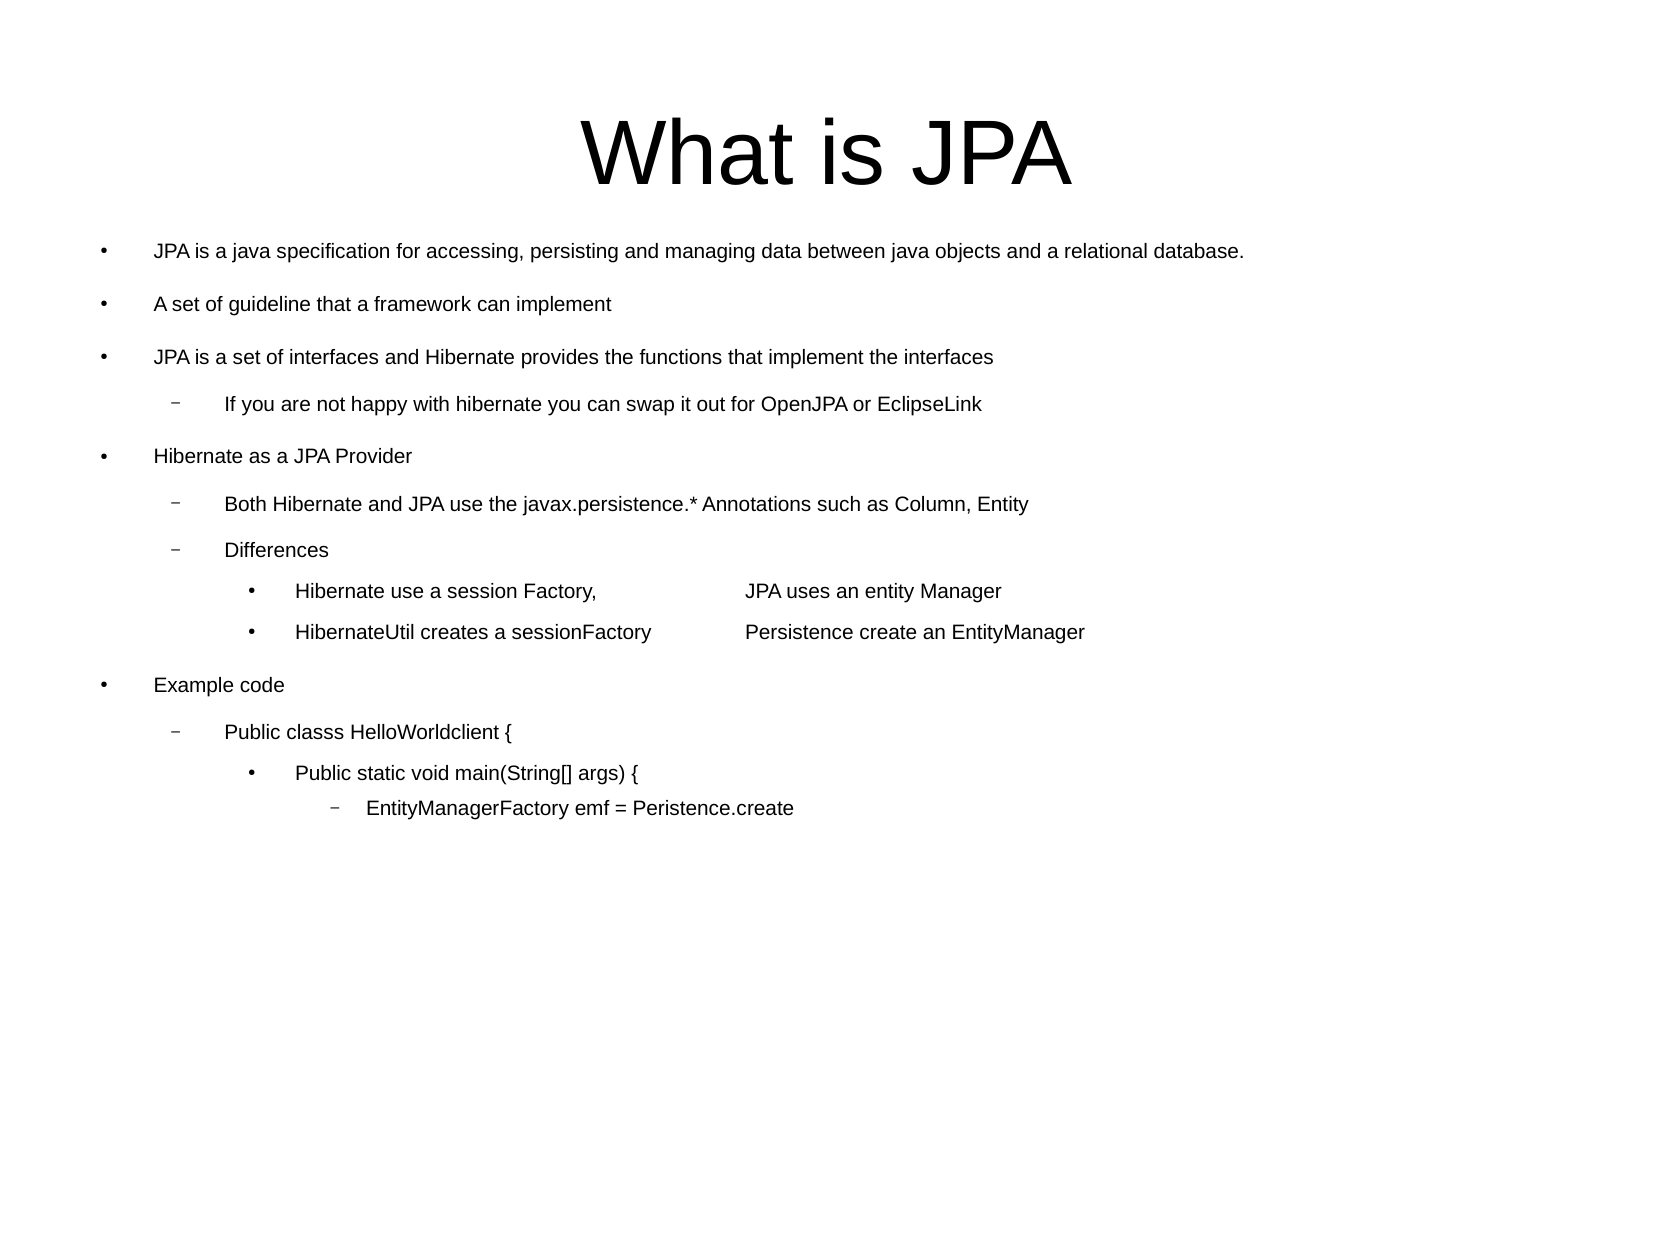

# What is JPA
JPA is a java specification for accessing, persisting and managing data between java objects and a relational database.
A set of guideline that a framework can implement
JPA is a set of interfaces and Hibernate provides the functions that implement the interfaces
If you are not happy with hibernate you can swap it out for OpenJPA or EclipseLink
Hibernate as a JPA Provider
Both Hibernate and JPA use the javax.persistence.* Annotations such as Column, Entity
Differences
Hibernate use a session Factory, 		JPA uses an entity Manager
HibernateUtil creates a sessionFactory		Persistence create an EntityManager
Example code
Public classs HelloWorldclient {
Public static void main(String[] args) {
EntityManagerFactory emf = Peristence.create